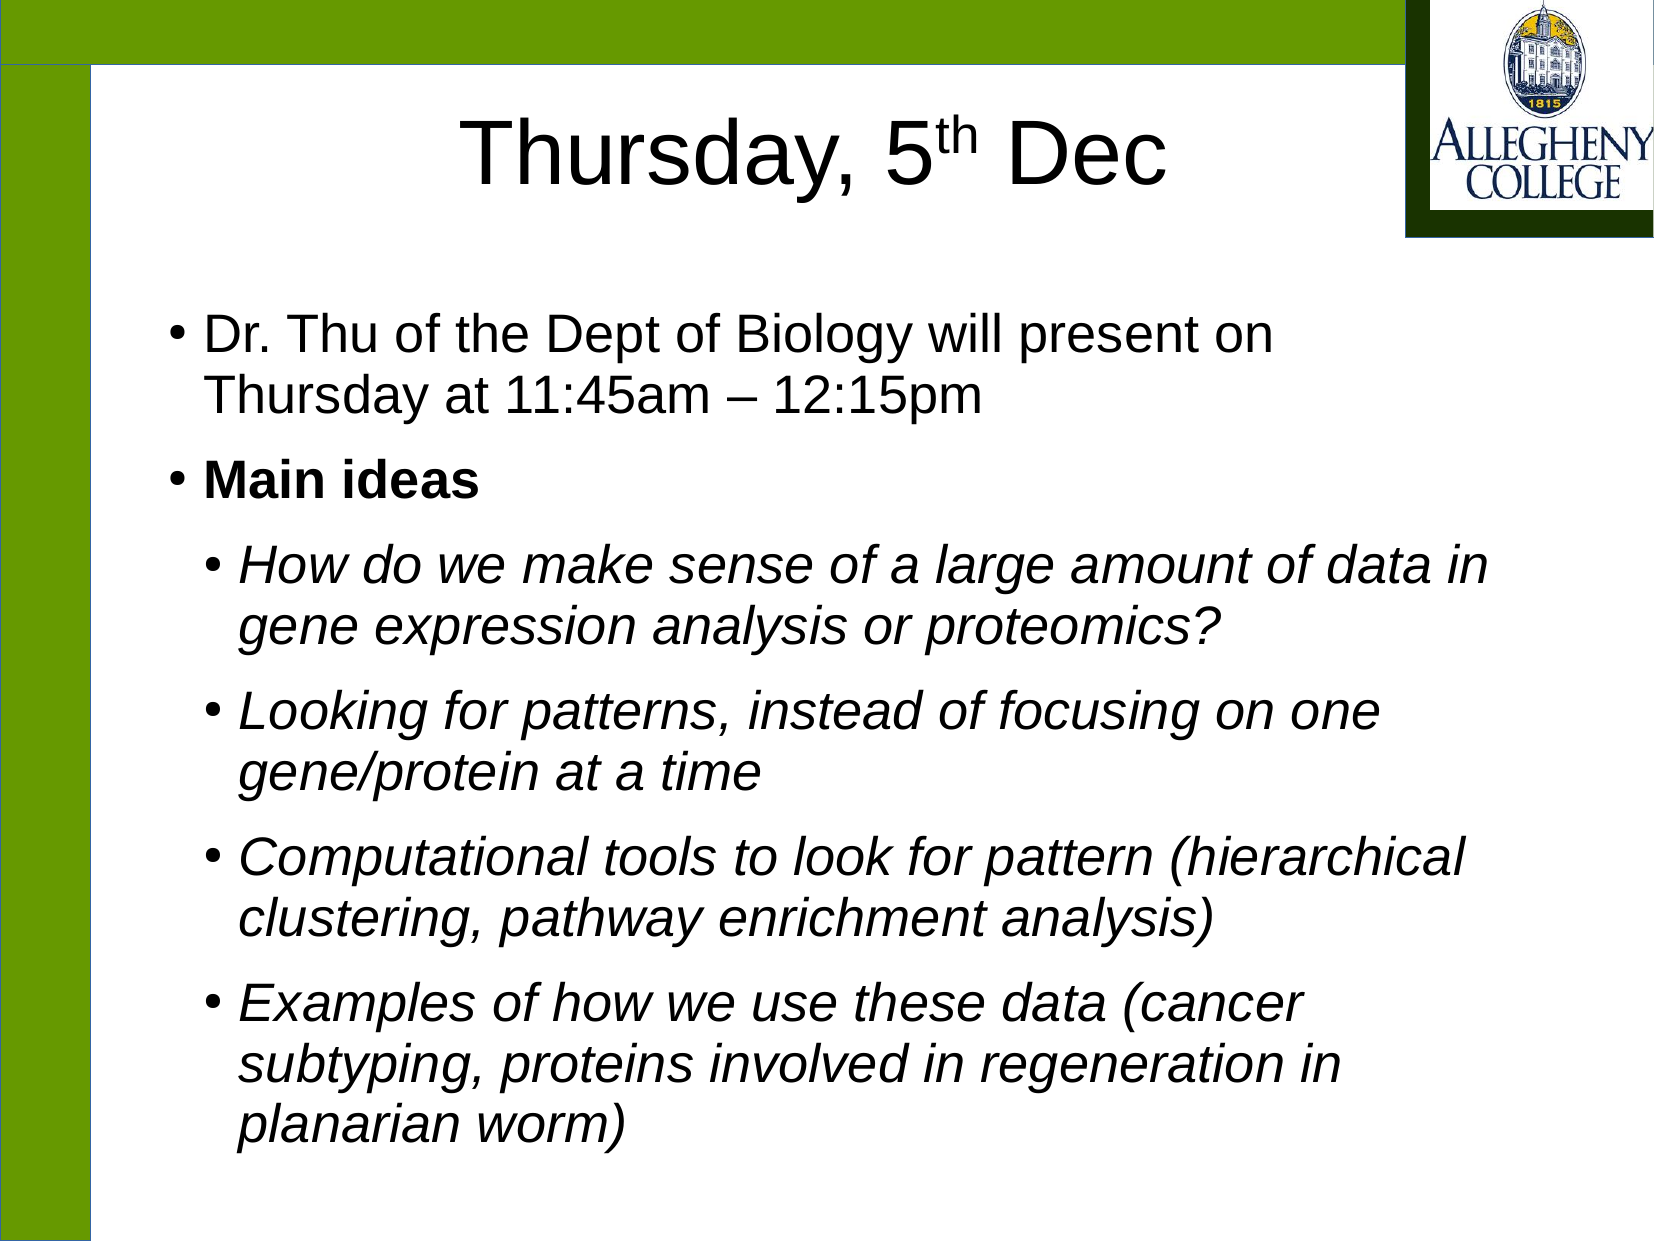

# Thursday, 5th Dec
Dr. Thu of the Dept of Biology will present on Thursday at 11:45am – 12:15pm
Main ideas
How do we make sense of a large amount of data in gene expression analysis or proteomics?
Looking for patterns, instead of focusing on one gene/protein at a time
Computational tools to look for pattern (hierarchical clustering, pathway enrichment analysis)
Examples of how we use these data (cancer subtyping, proteins involved in regeneration in planarian worm)
This
This